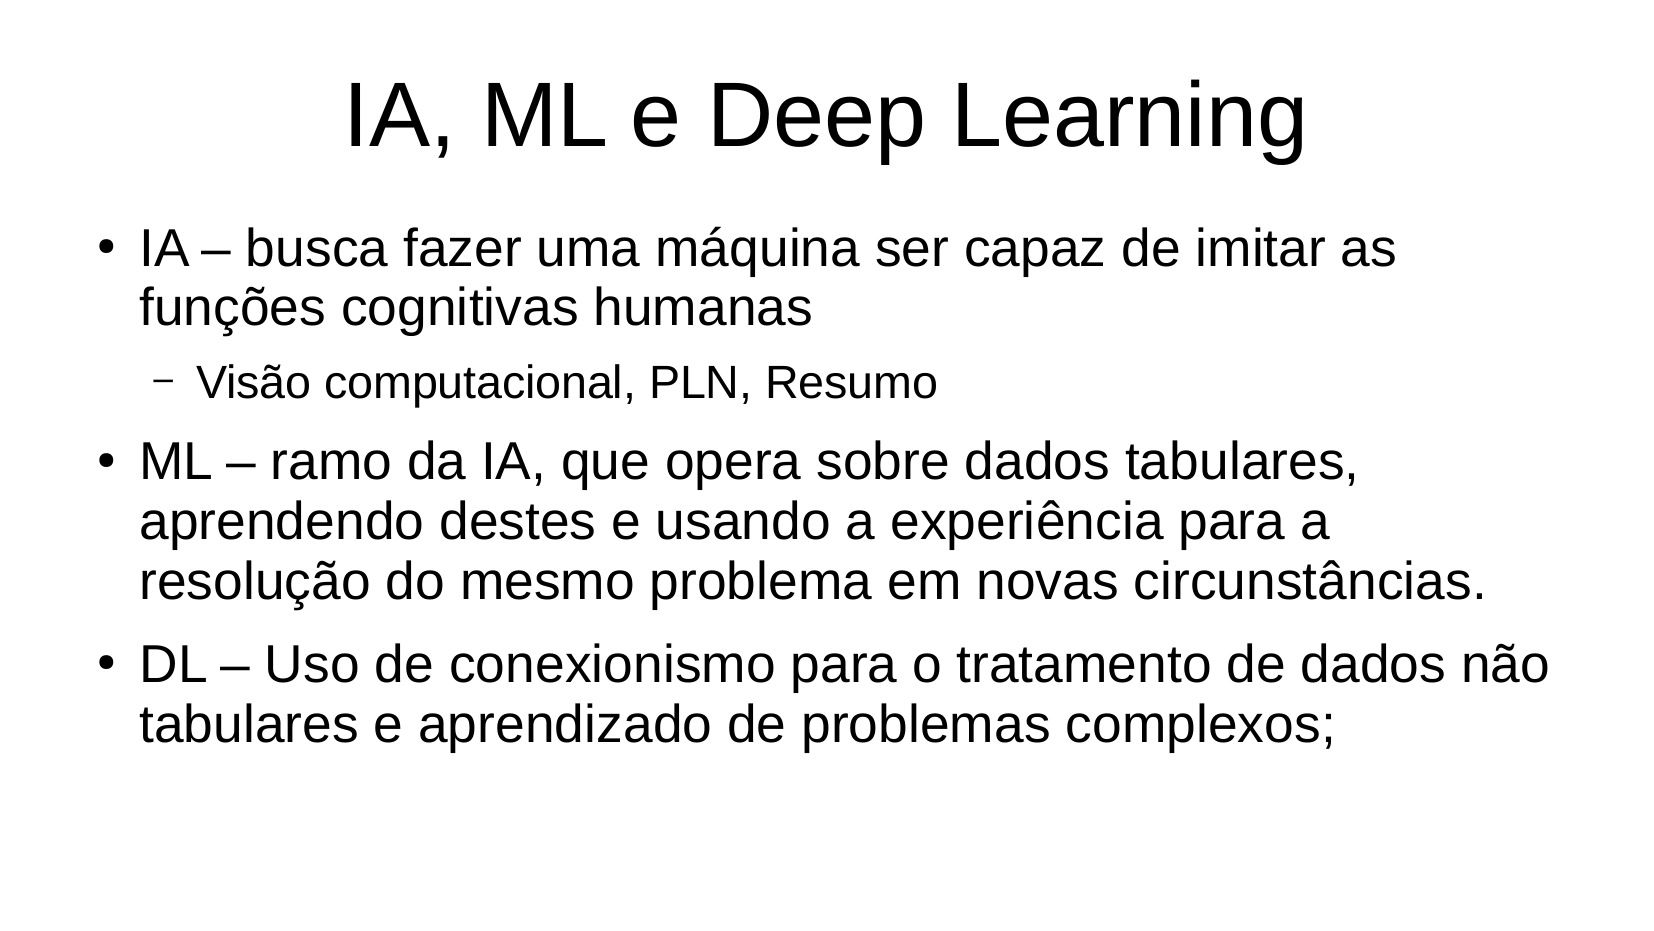

# IA, ML e Deep Learning
IA – busca fazer uma máquina ser capaz de imitar as funções cognitivas humanas
Visão computacional, PLN, Resumo
ML – ramo da IA, que opera sobre dados tabulares, aprendendo destes e usando a experiência para a resolução do mesmo problema em novas circunstâncias.
DL – Uso de conexionismo para o tratamento de dados não tabulares e aprendizado de problemas complexos;